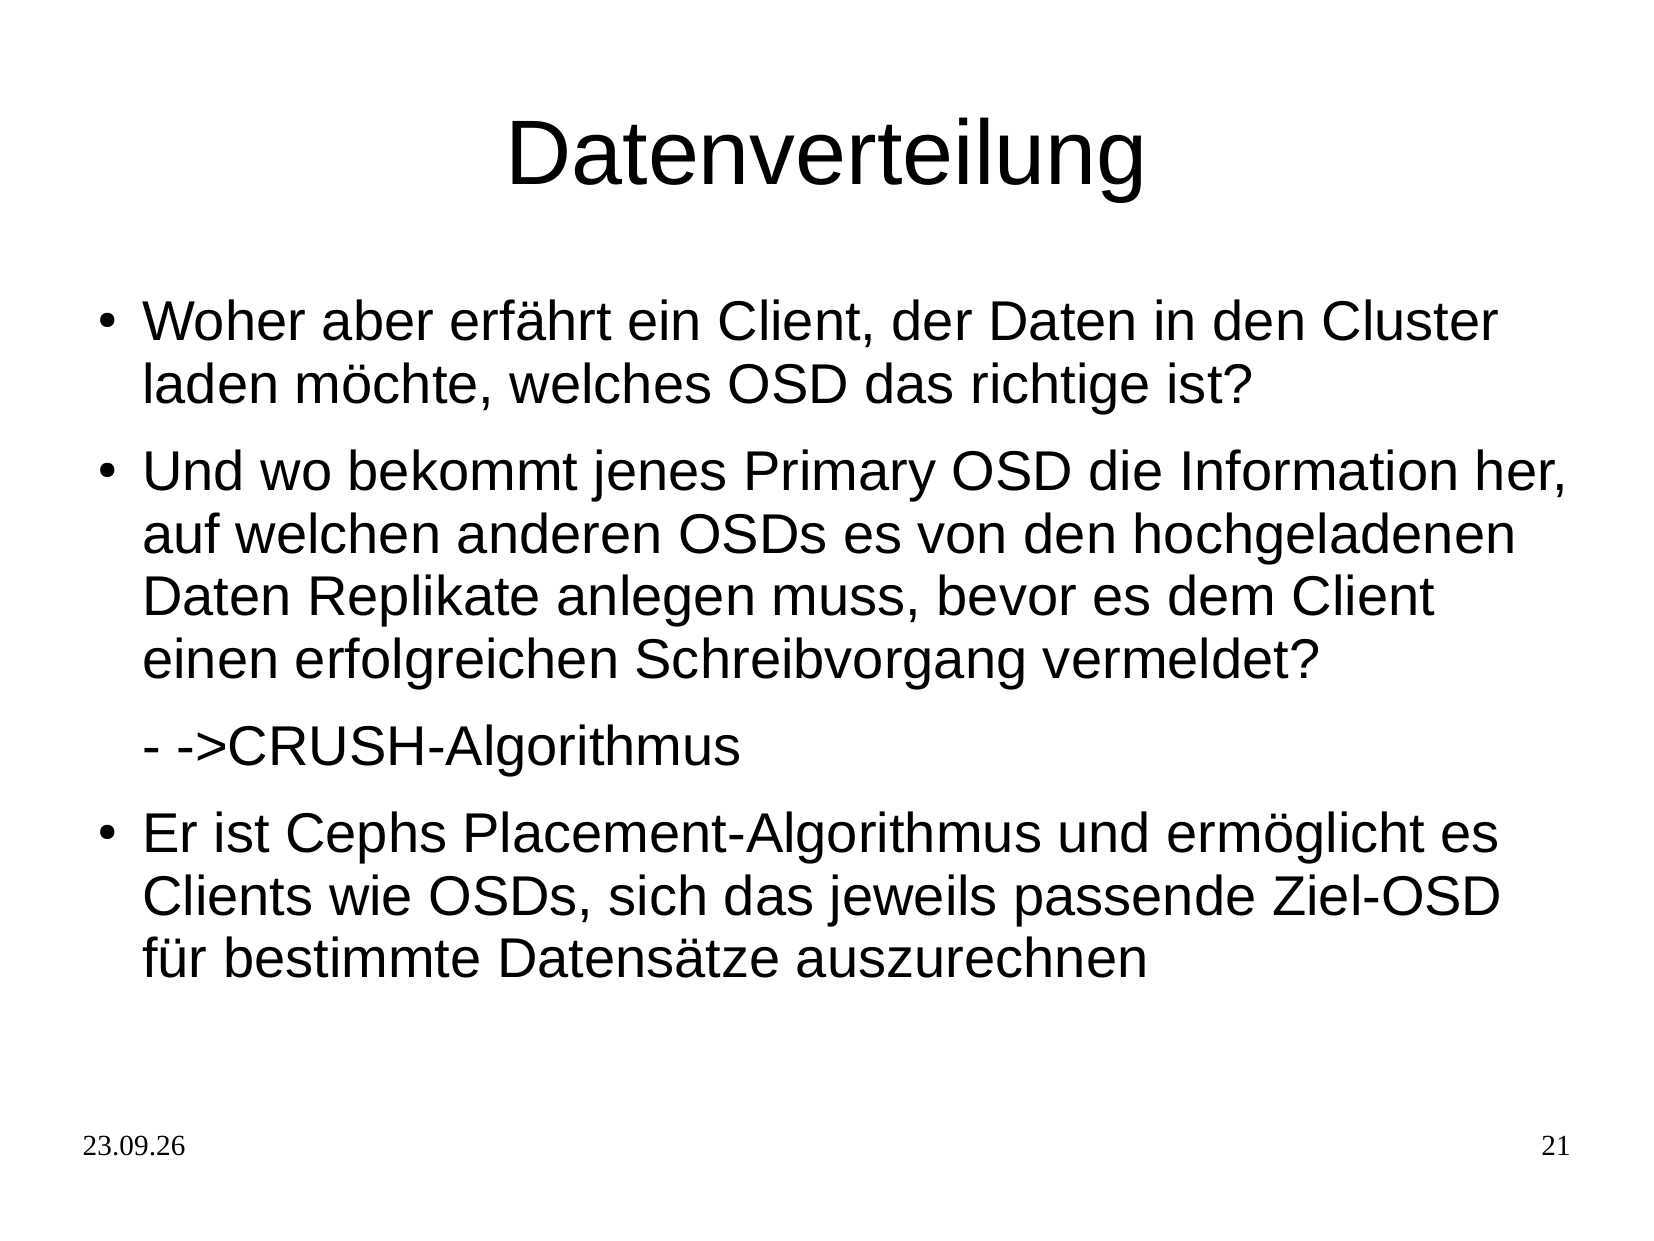

# Datenverteilung
Woher aber erfährt ein Client, der Daten in den Cluster laden möchte, welches OSD das richtige ist?
Und wo bekommt jenes Primary OSD die Information her, auf welchen anderen OSDs es von den hochgeladenen Daten Replikate anlegen muss, bevor es dem Client einen erfolgreichen Schreibvorgang vermeldet?
- ->CRUSH-Algorithmus
Er ist Cephs Placement-Algorithmus und ermöglicht es Clients wie OSDs, sich das jeweils passende Ziel-OSD für bestimmte Datensätze auszurechnen
21